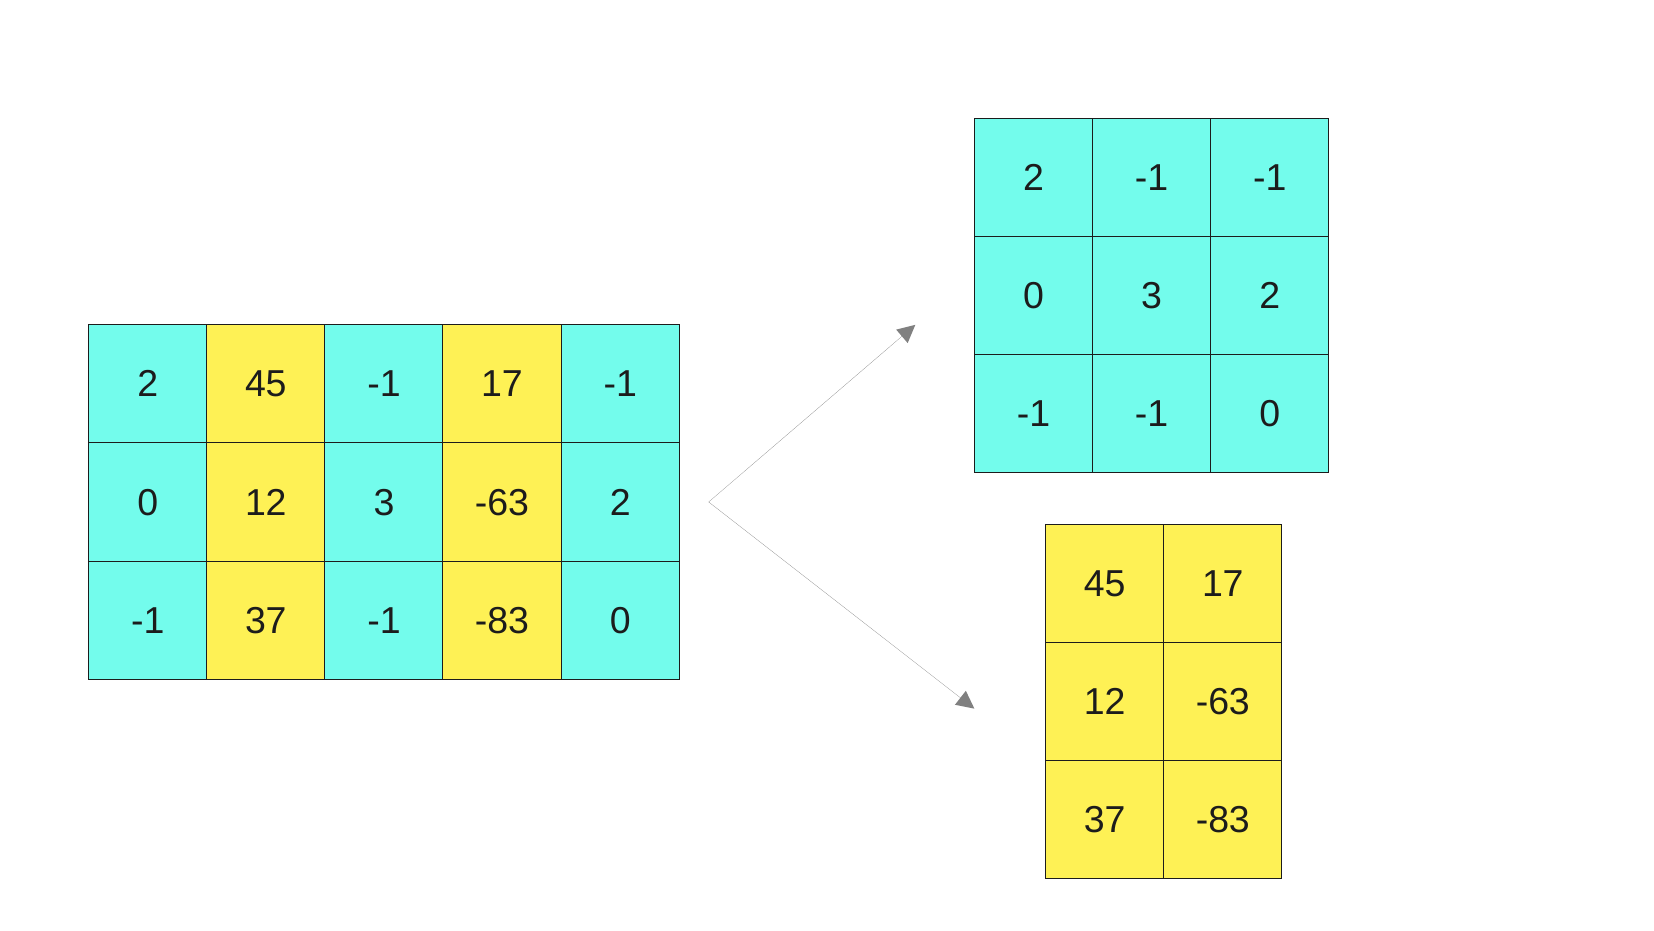

2
2
-1
-1
0
0
3
2
2
2
45
-1
17
-1
-1
-1
-1
0
0
0
12
3
-63
2
45
17
-1
-1
37
-1
-83
0
12
-63
37
-83